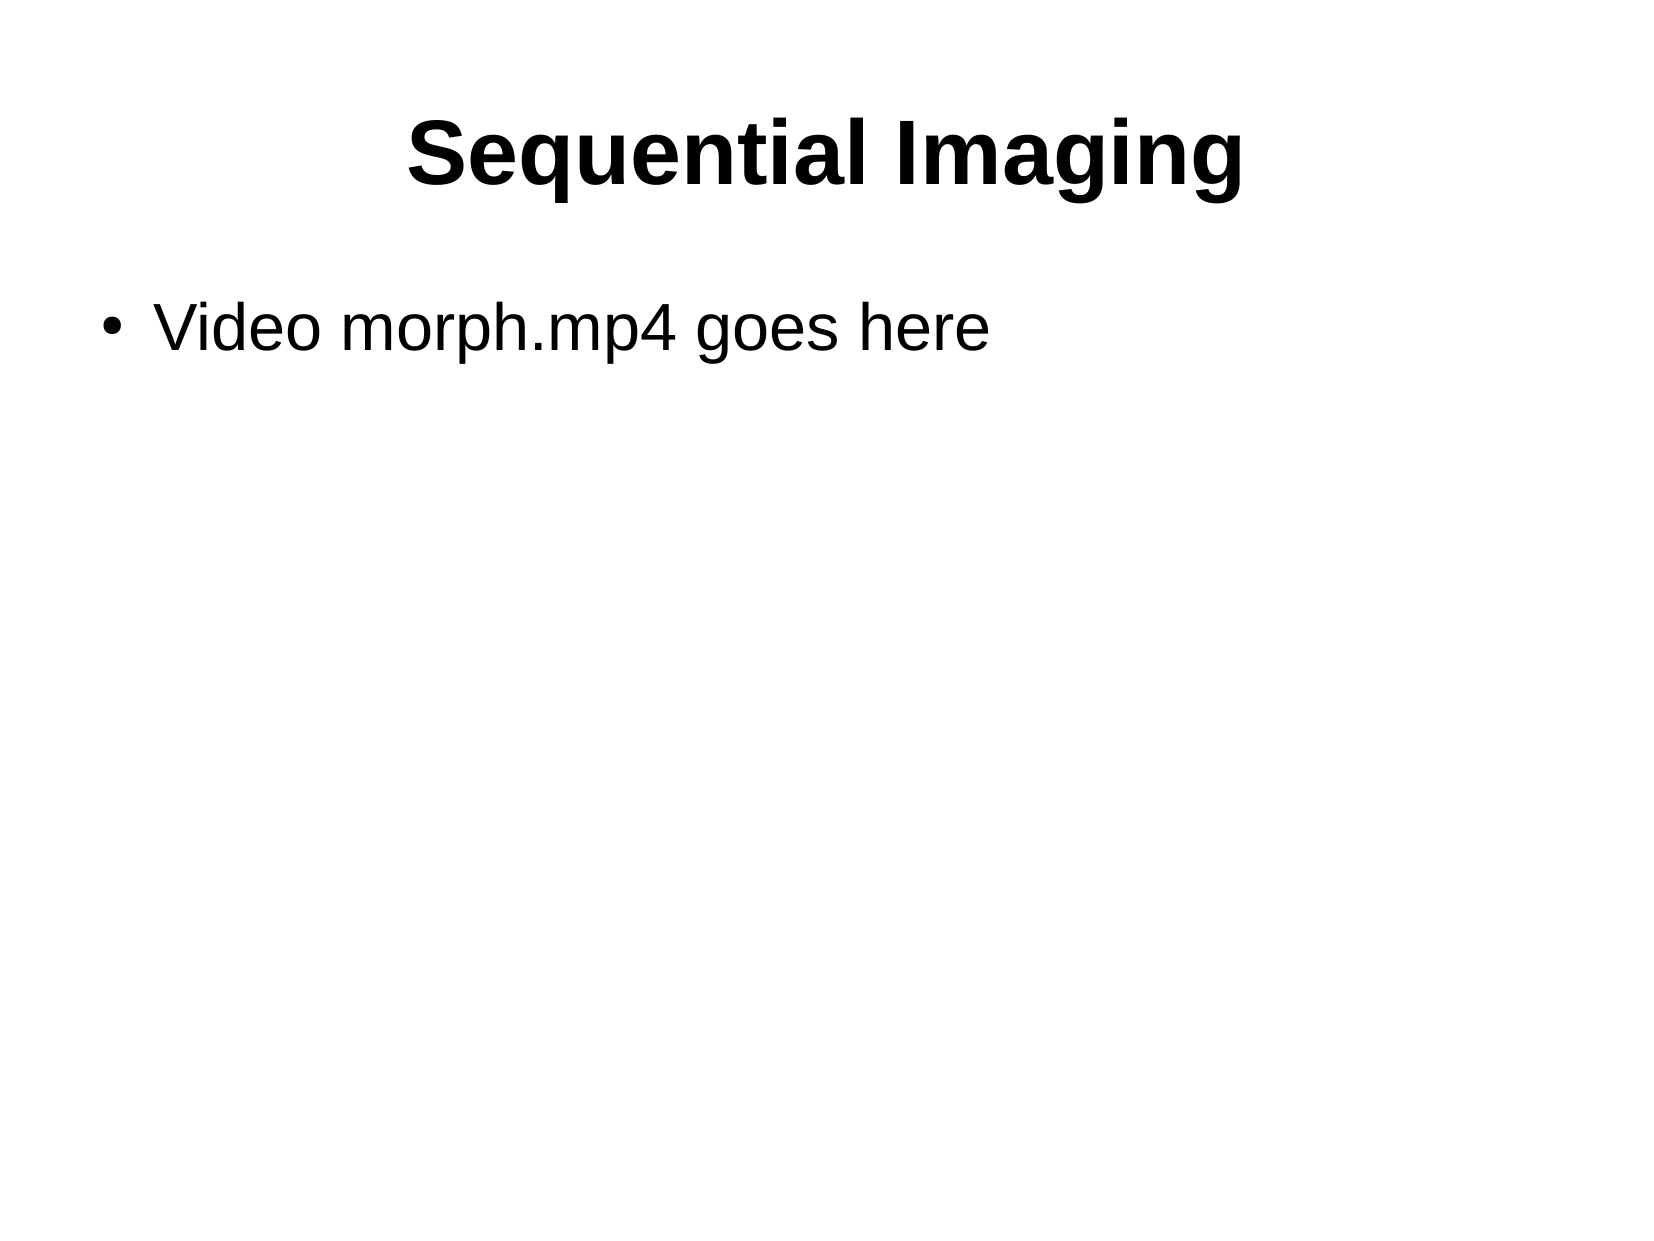

Sequential Imaging
# Video morph.mp4 goes here